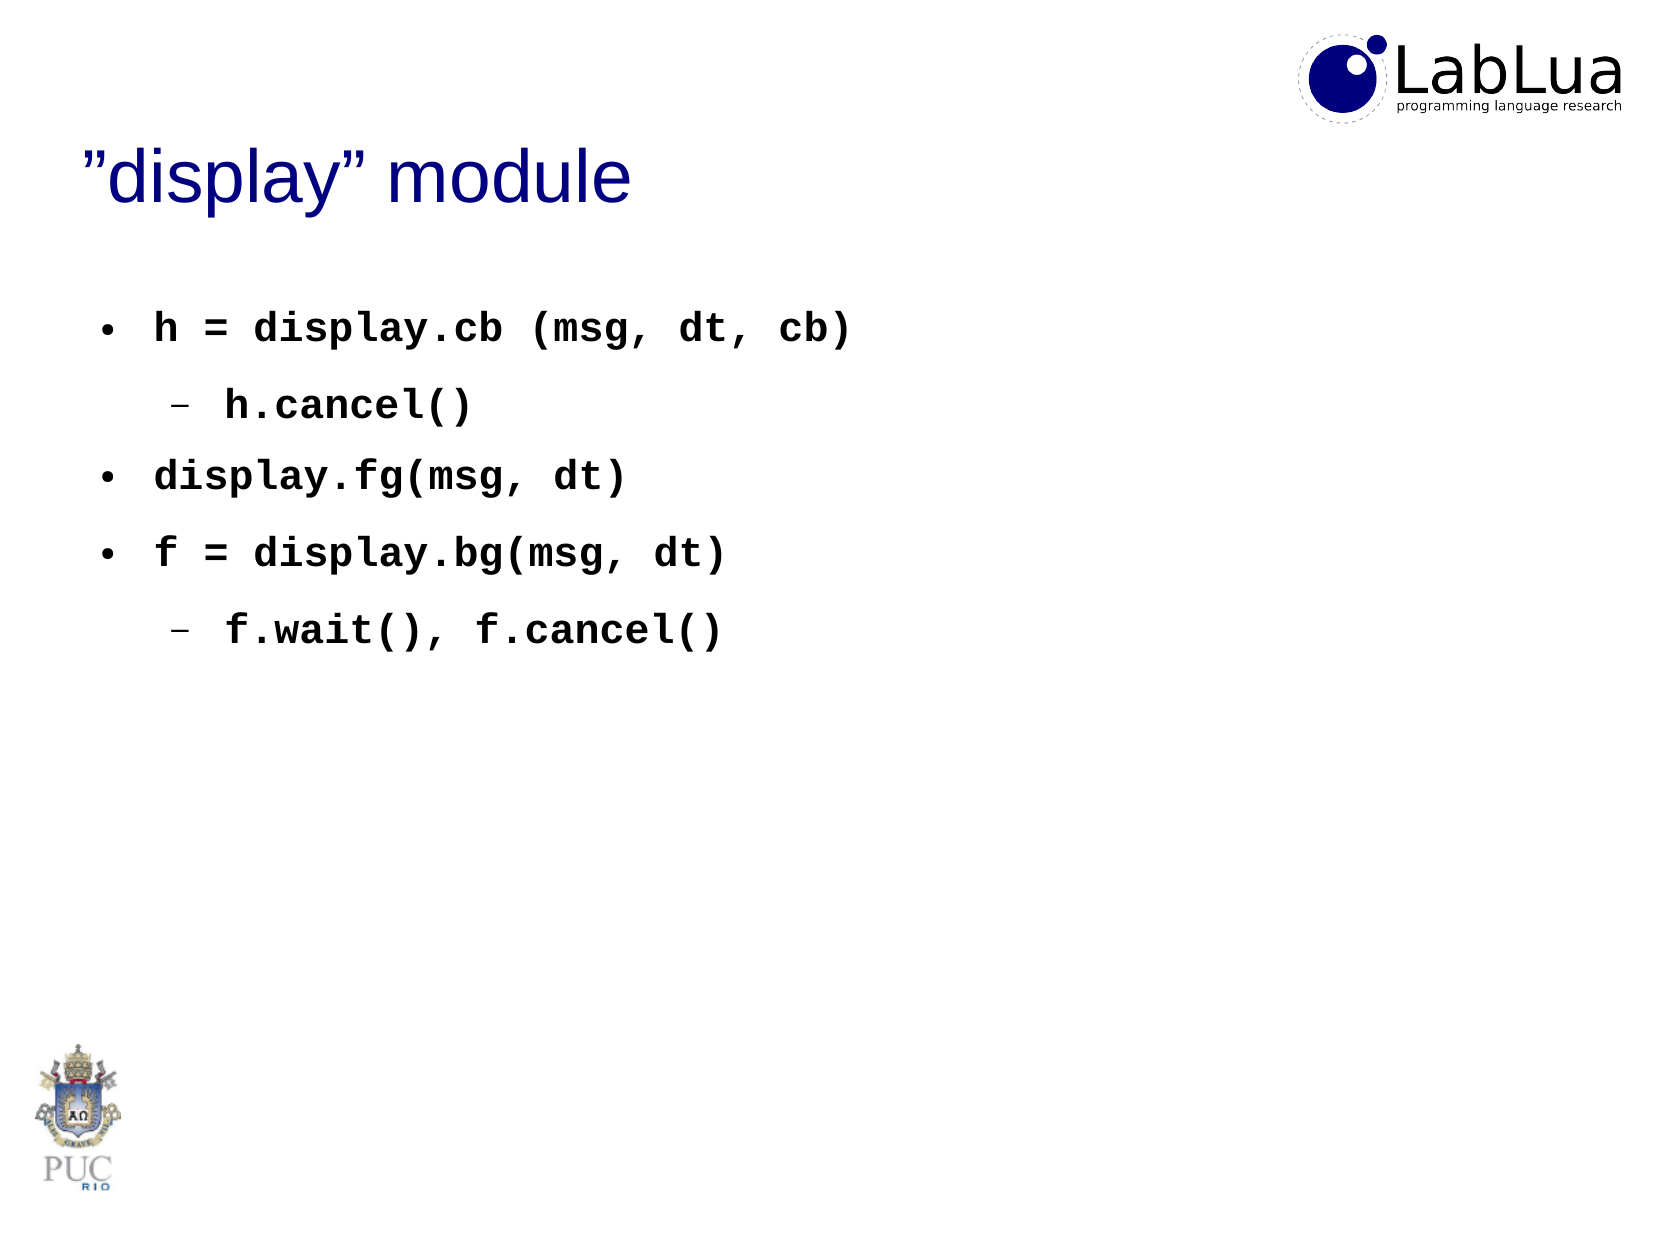

# ”display” module
h = display.cb (msg, dt, cb)
h.cancel()
display.fg(msg, dt)
f = display.bg(msg, dt)
f.wait(), f.cancel()